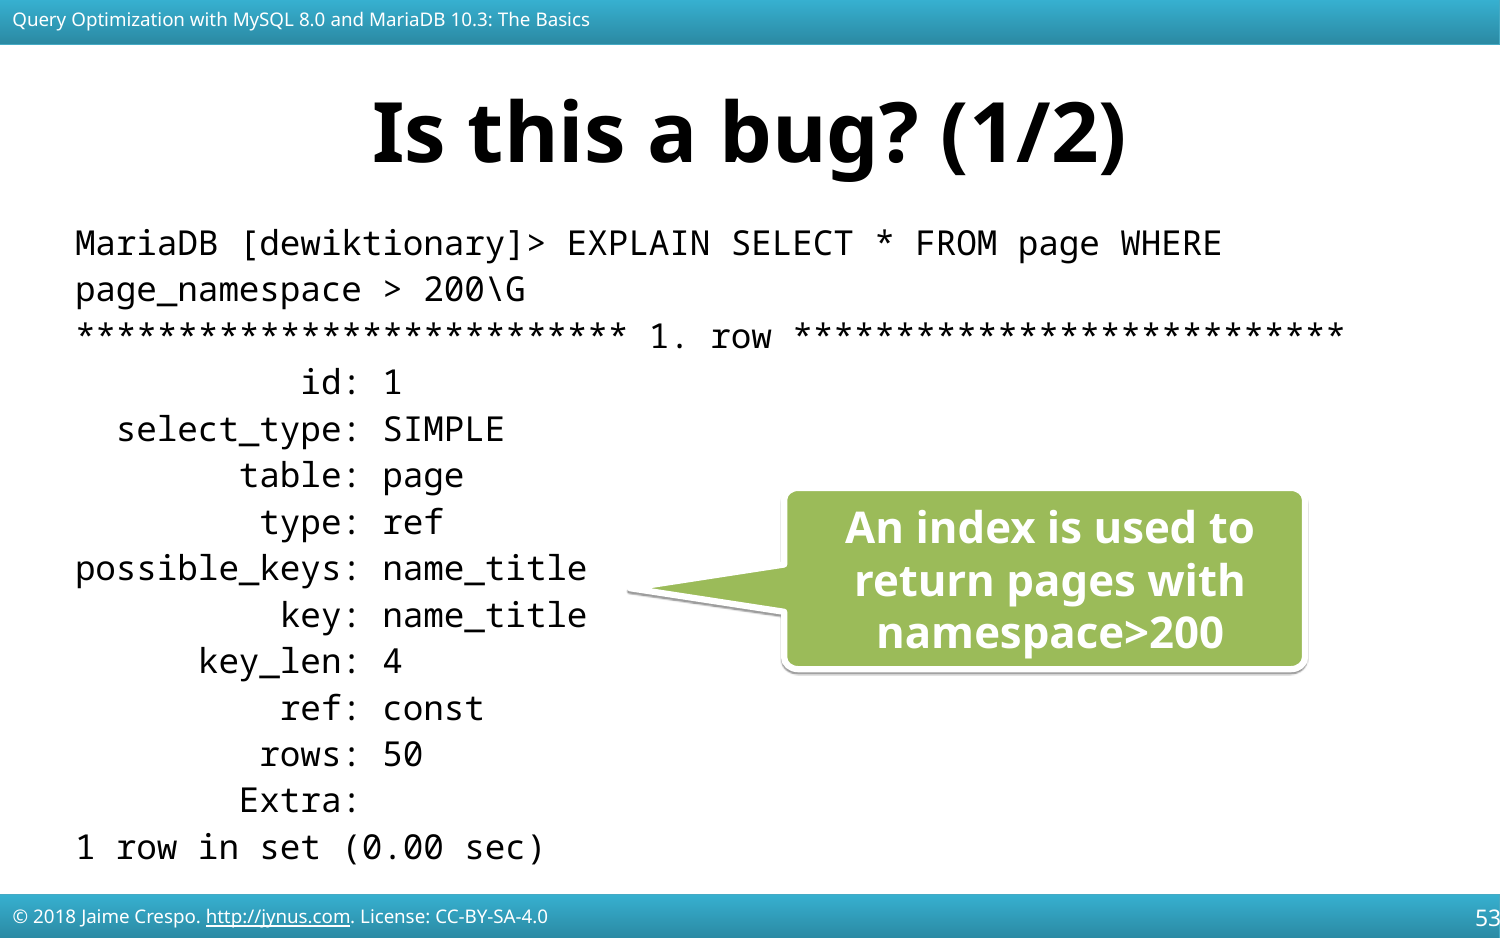

# Is this a bug? (1/2)
MariaDB [dewiktionary]> EXPLAIN SELECT * FROM page WHERE page_namespace > 200\G
*************************** 1. row ***************************
 id: 1
 select_type: SIMPLE
 table: page
 type: ref
possible_keys: name_title
 key: name_title
 key_len: 4
 ref: const
 rows: 50
 Extra:
1 row in set (0.00 sec)
An index is used to return pages with namespace>200